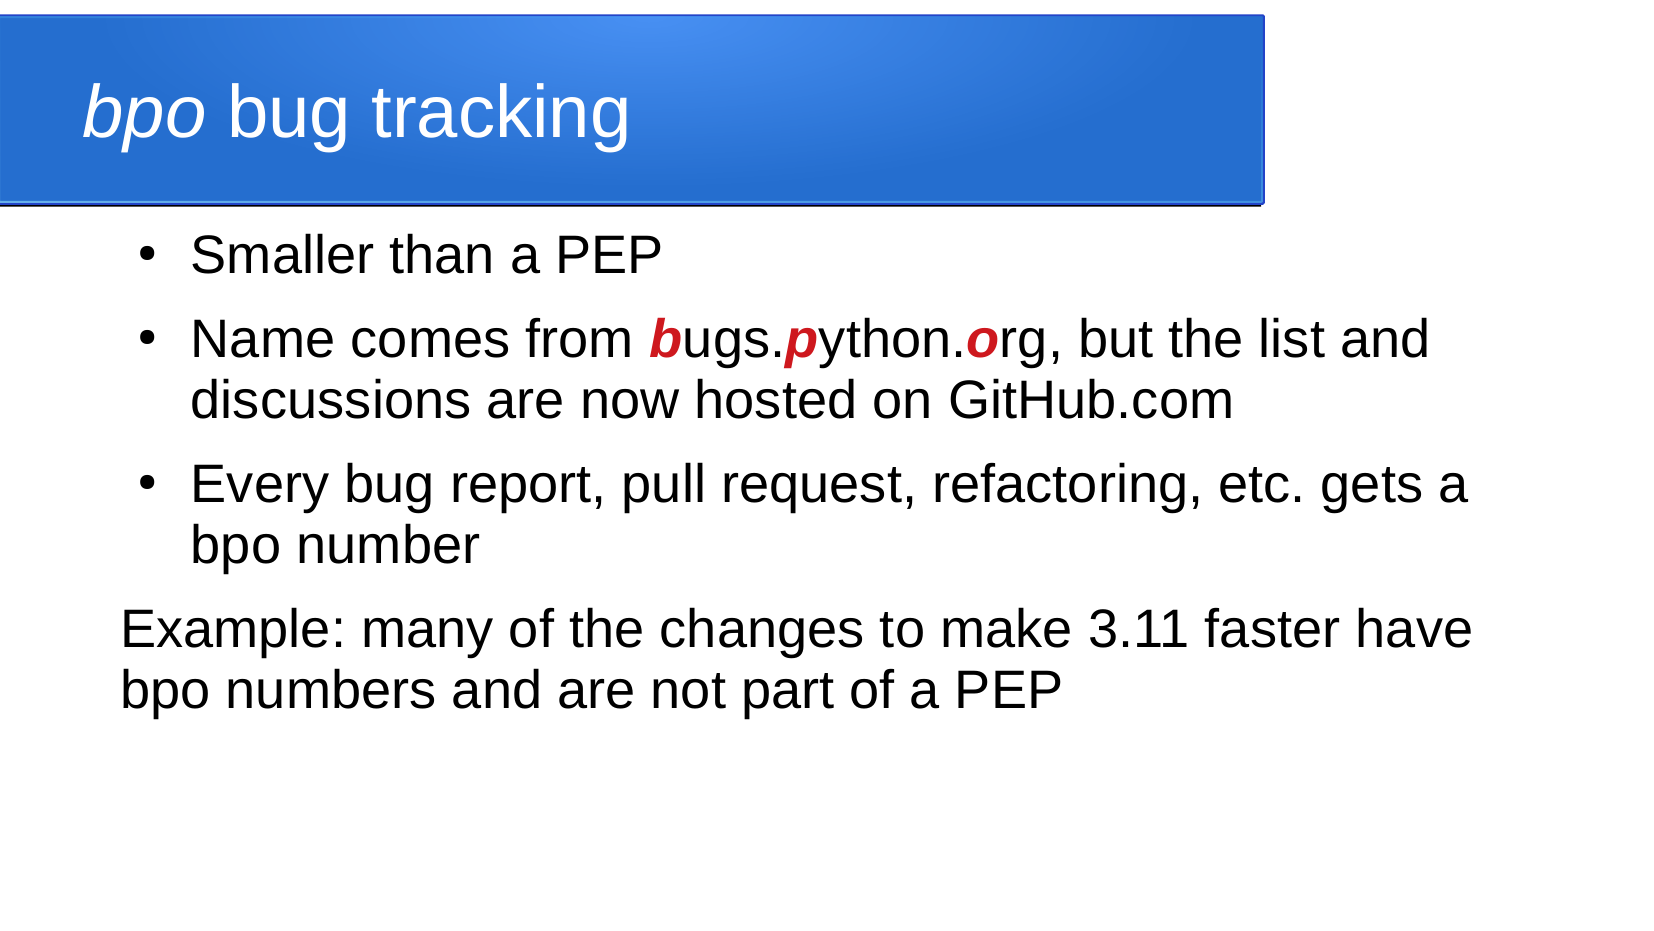

# bpo bug tracking
Smaller than a PEP
Name comes from bugs.python.org, but the list and discussions are now hosted on GitHub.com
Every bug report, pull request, refactoring, etc. gets a bpo number
Example: many of the changes to make 3.11 faster have bpo numbers and are not part of a PEP